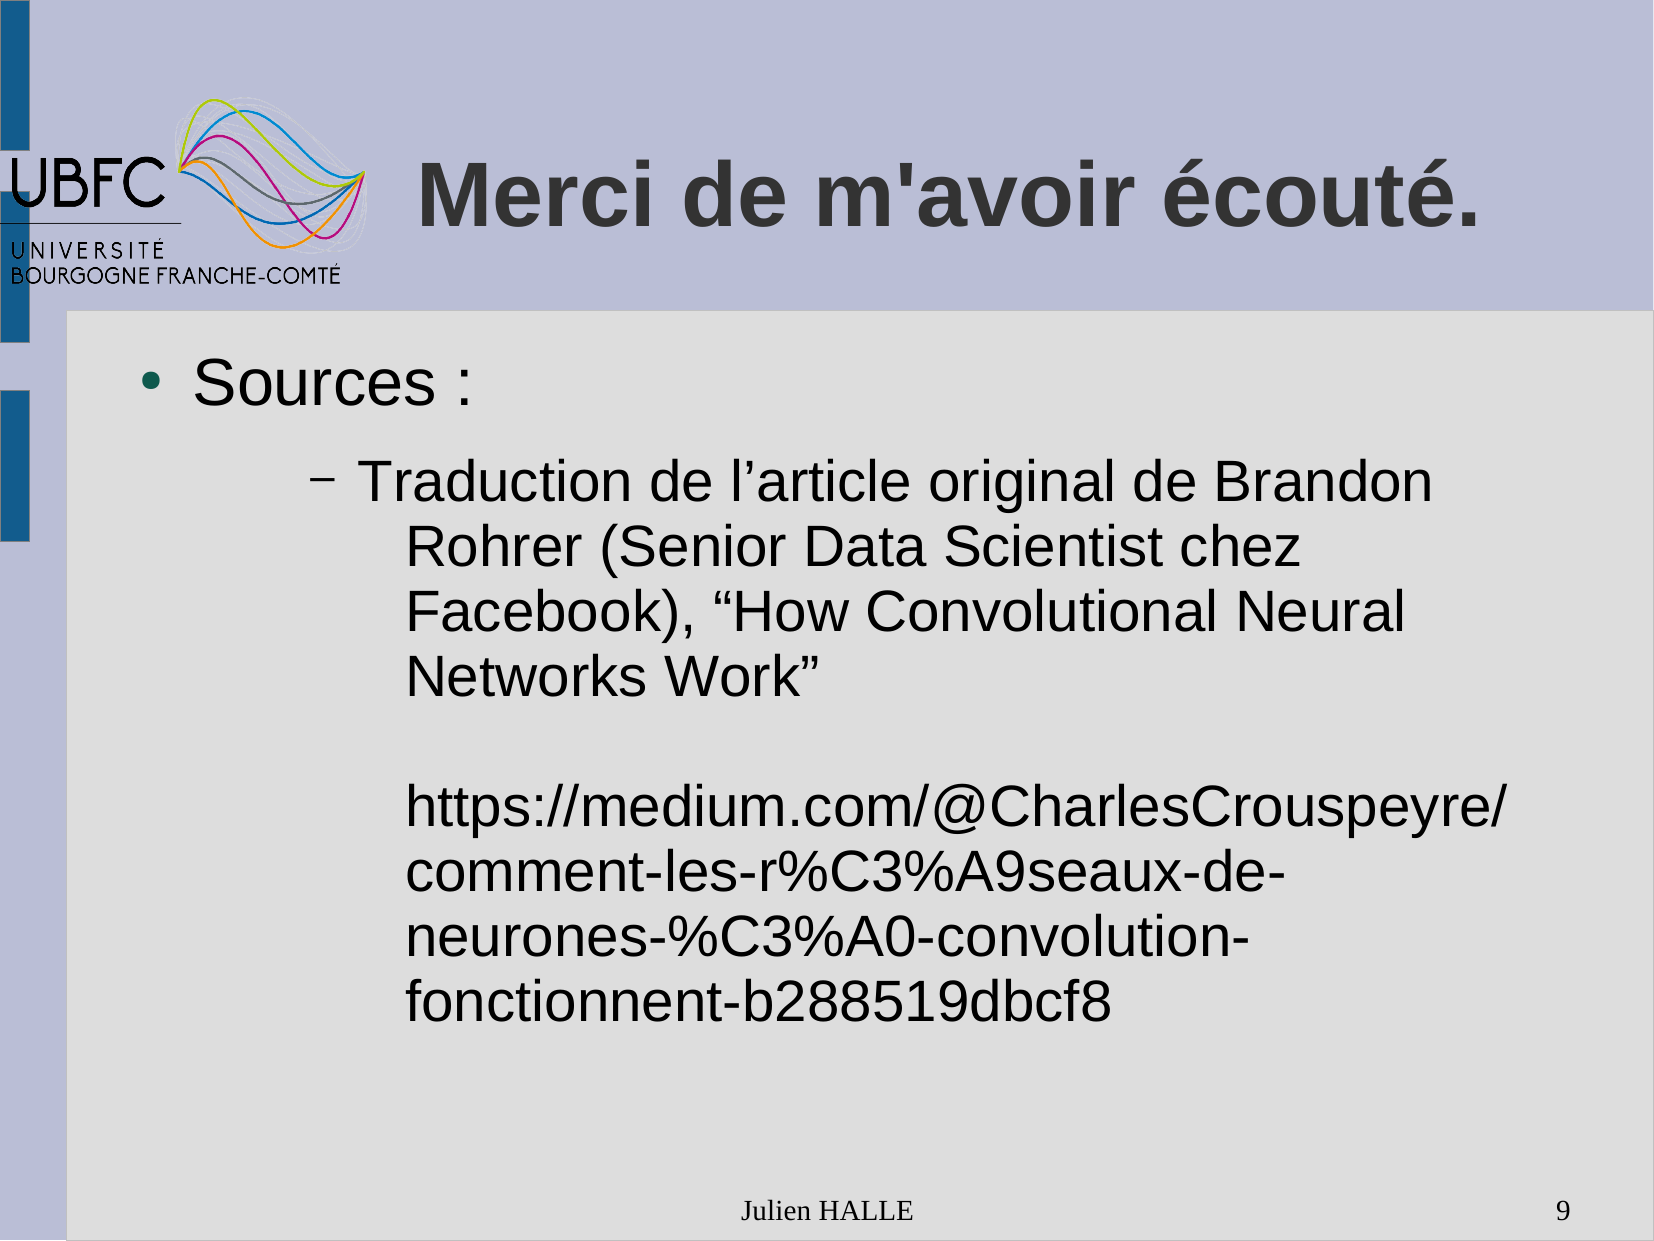

# Merci de m'avoir écouté.
Sources :
Traduction de l’article original de Brandon Rohrer (Senior Data Scientist chez Facebook), “How Convolutional Neural Networks Work”
 https://medium.com/@CharlesCrouspeyre/comment-les-r%C3%A9seaux-de-neurones-%C3%A0-convolution-fonctionnent-b288519dbcf8
Julien HALLE
9